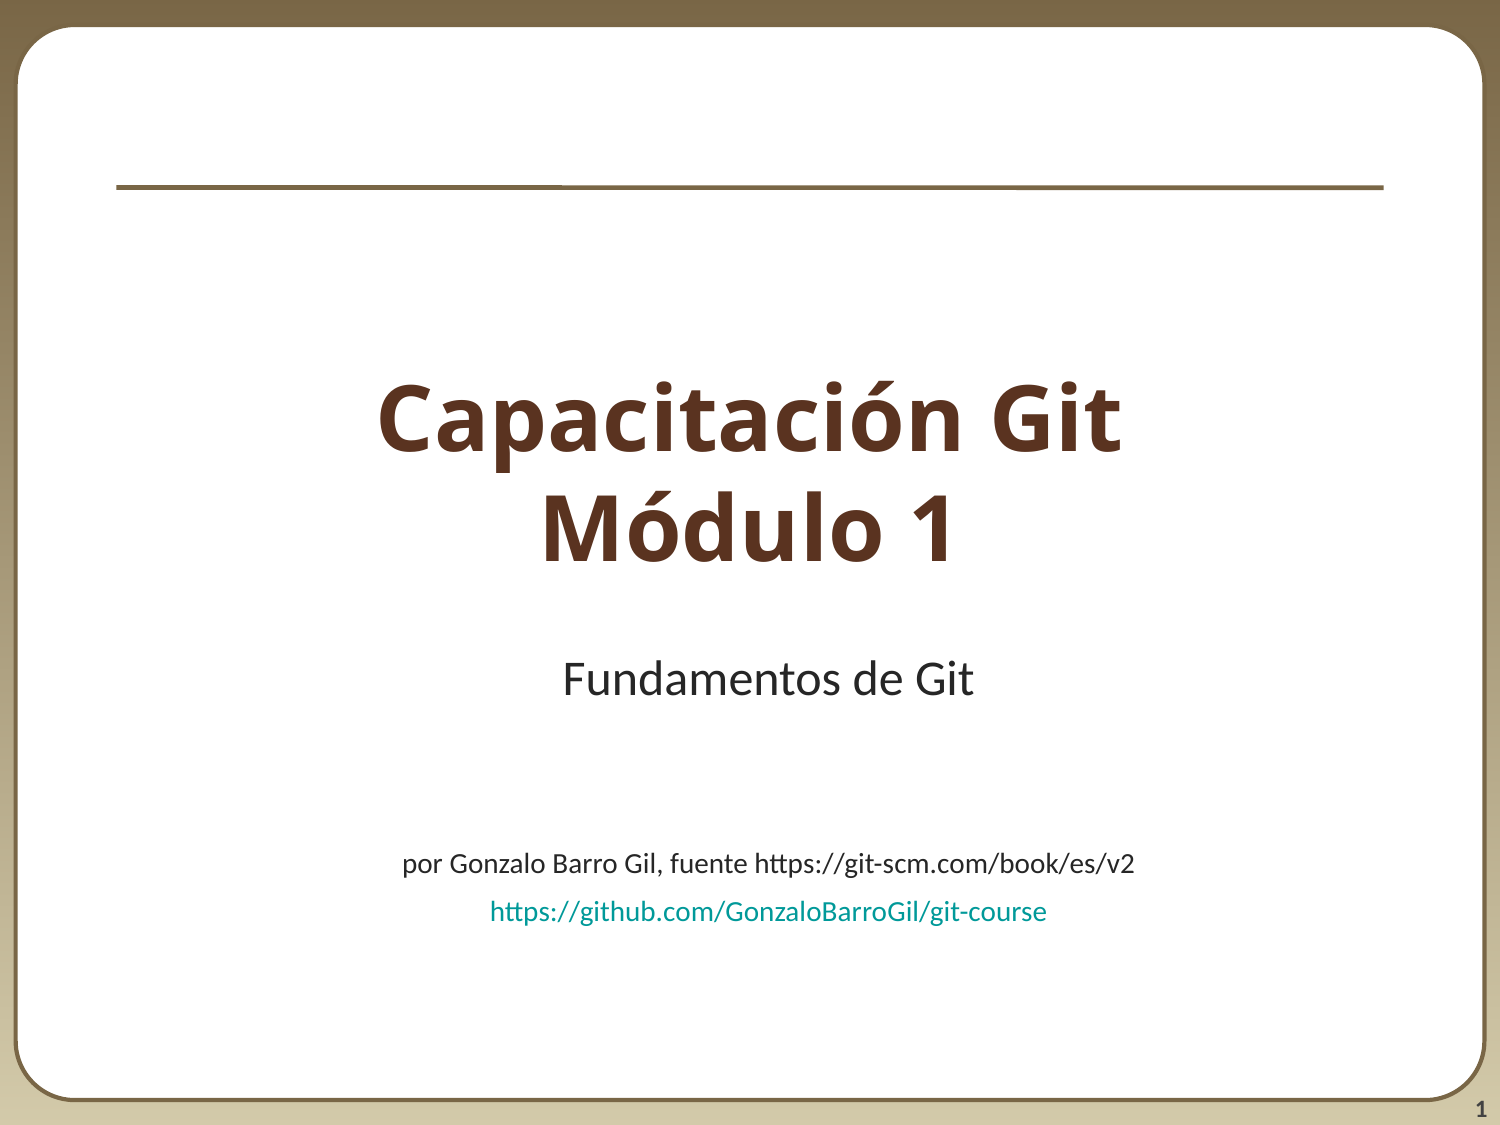

# Capacitación Git Módulo 1
Fundamentos de Git
por Gonzalo Barro Gil, fuente https://git-scm.com/book/es/v2
https://github.com/GonzaloBarroGil/git-course